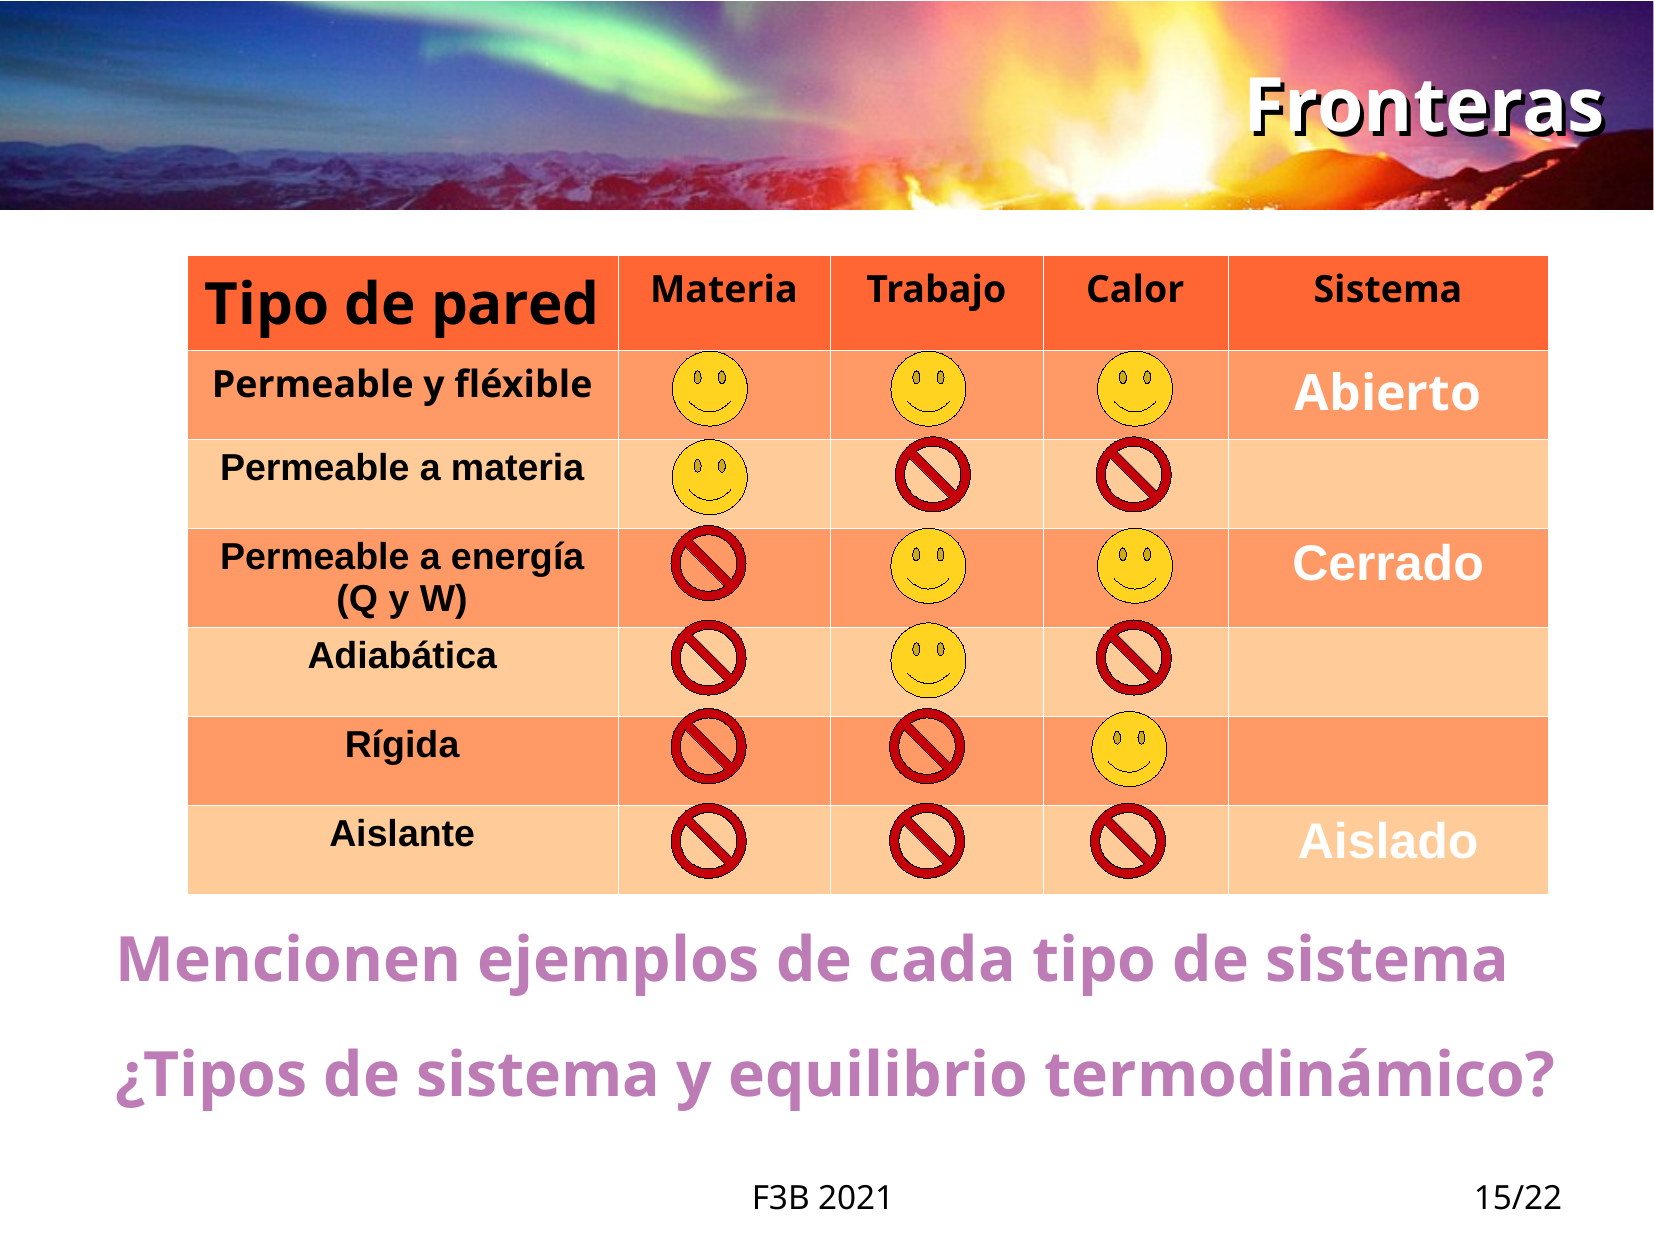

# Fronteras
| Tipo de pared | Materia | Trabajo | Calor | Sistema |
| --- | --- | --- | --- | --- |
| Permeable y fléxible | | | | Abierto |
| Permeable a materia | | | | |
| Permeable a energía (Q y W) | | | | Cerrado |
| Adiabática | | | | |
| Rígida | | | | |
| Aislante | | | | Aislado |
Mencionen ejemplos de cada tipo de sistema
¿Tipos de sistema y equilibrio termodinámico?
F3B 2021
15